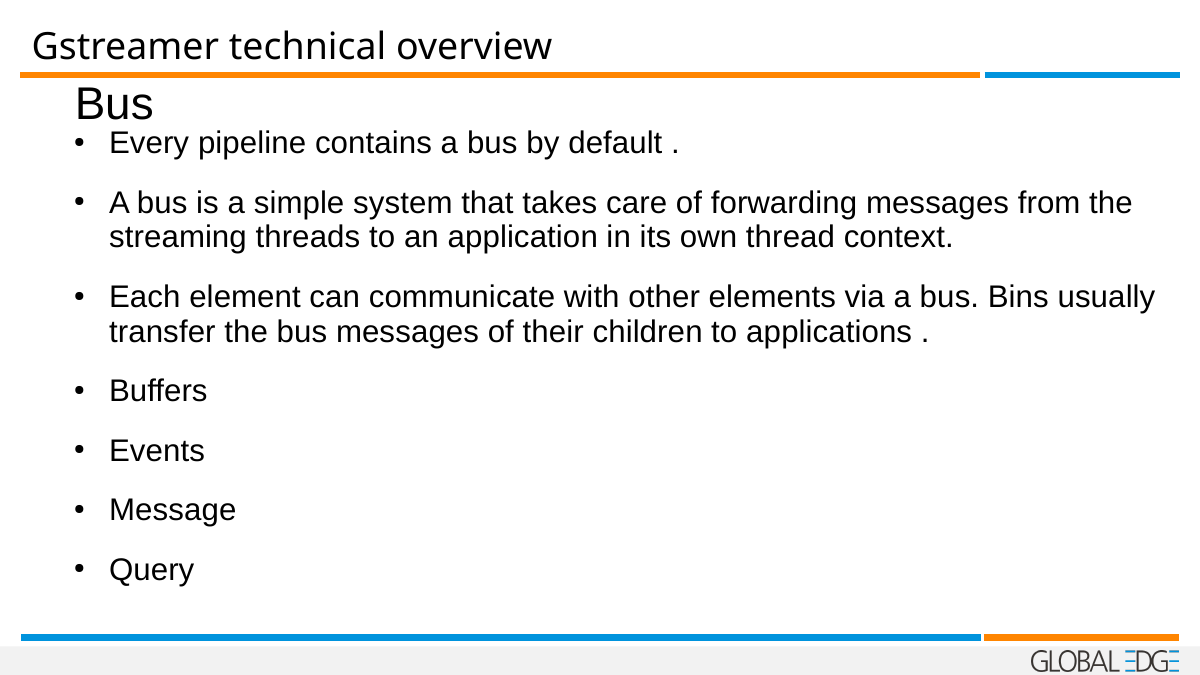

# Gstreamer technical overview
Bus
Every pipeline contains a bus by default .
A bus is a simple system that takes care of forwarding messages from the streaming threads to an application in its own thread context.
Each element can communicate with other elements via a bus. Bins usually transfer the bus messages of their children to applications .
Buffers
Events
Message
Query